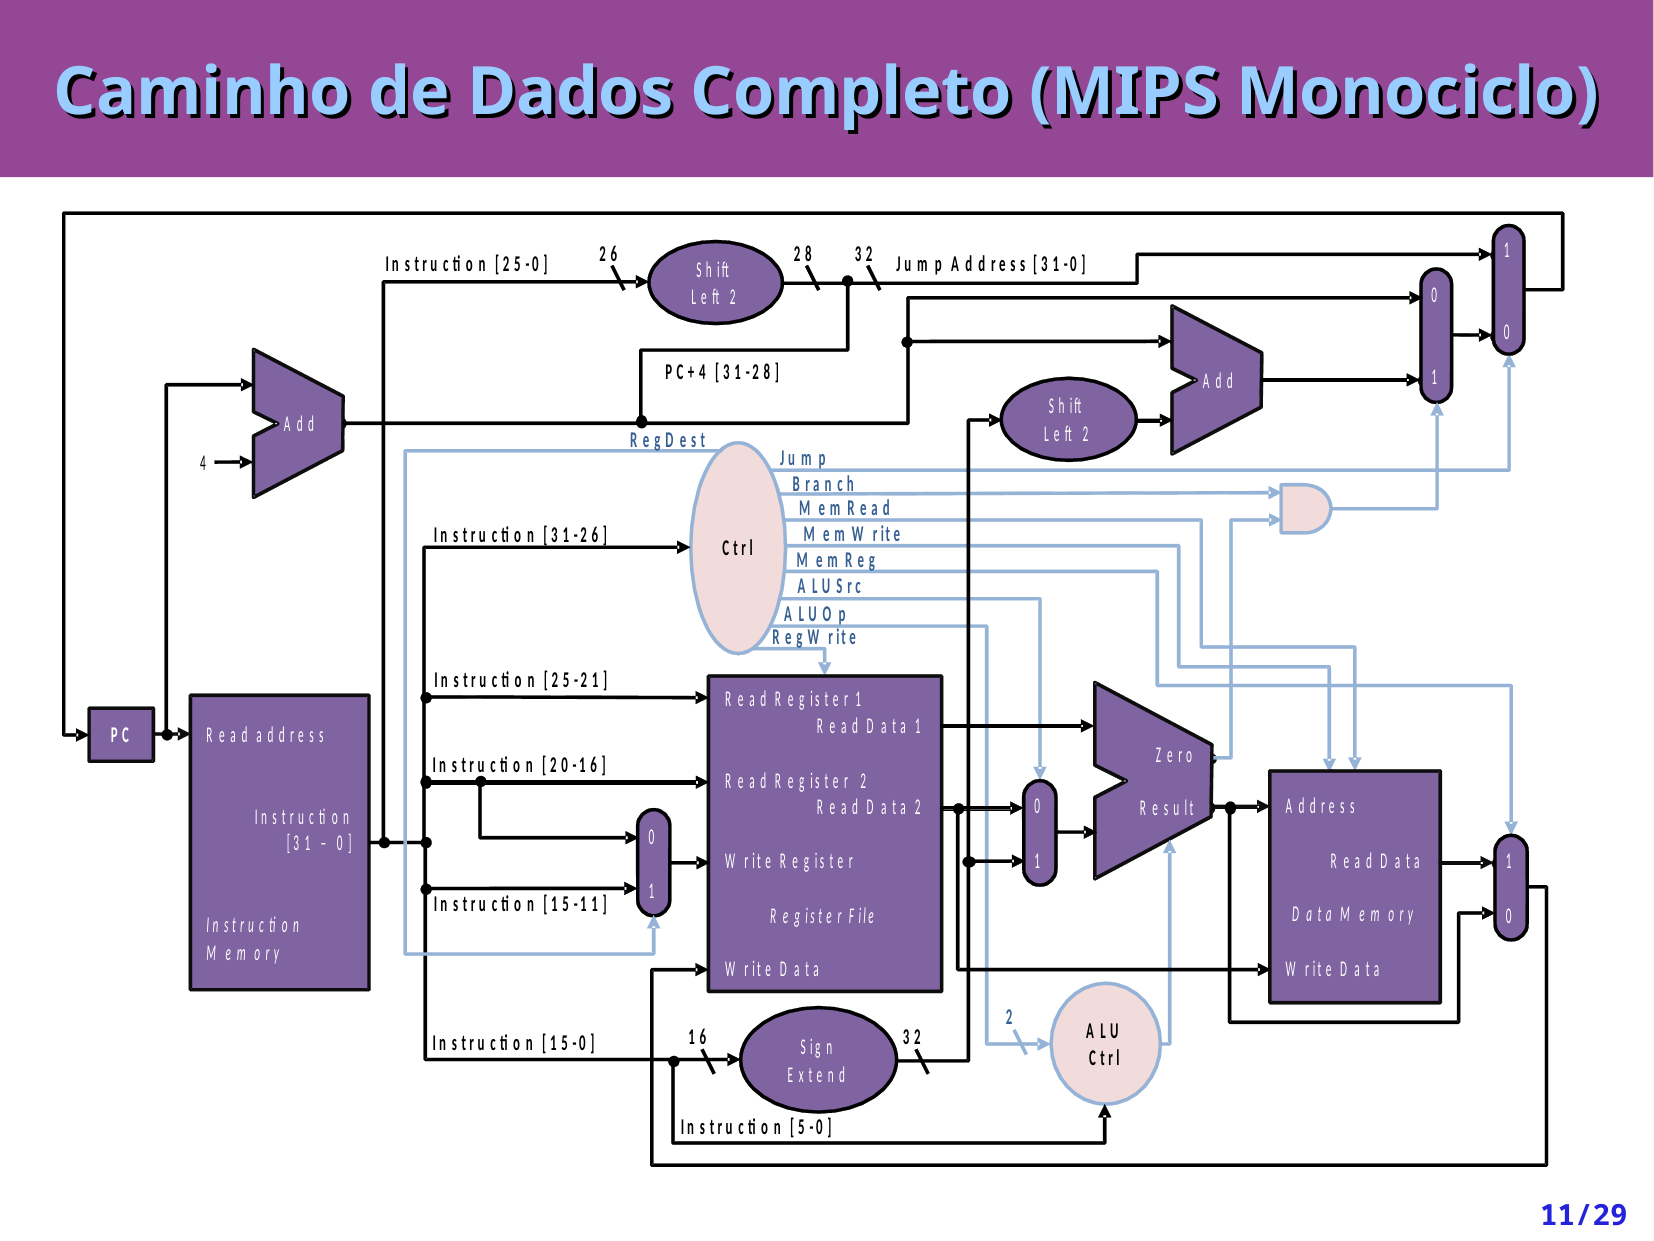

# Caminho de Dados Completo (MIPS Monociclo)
11